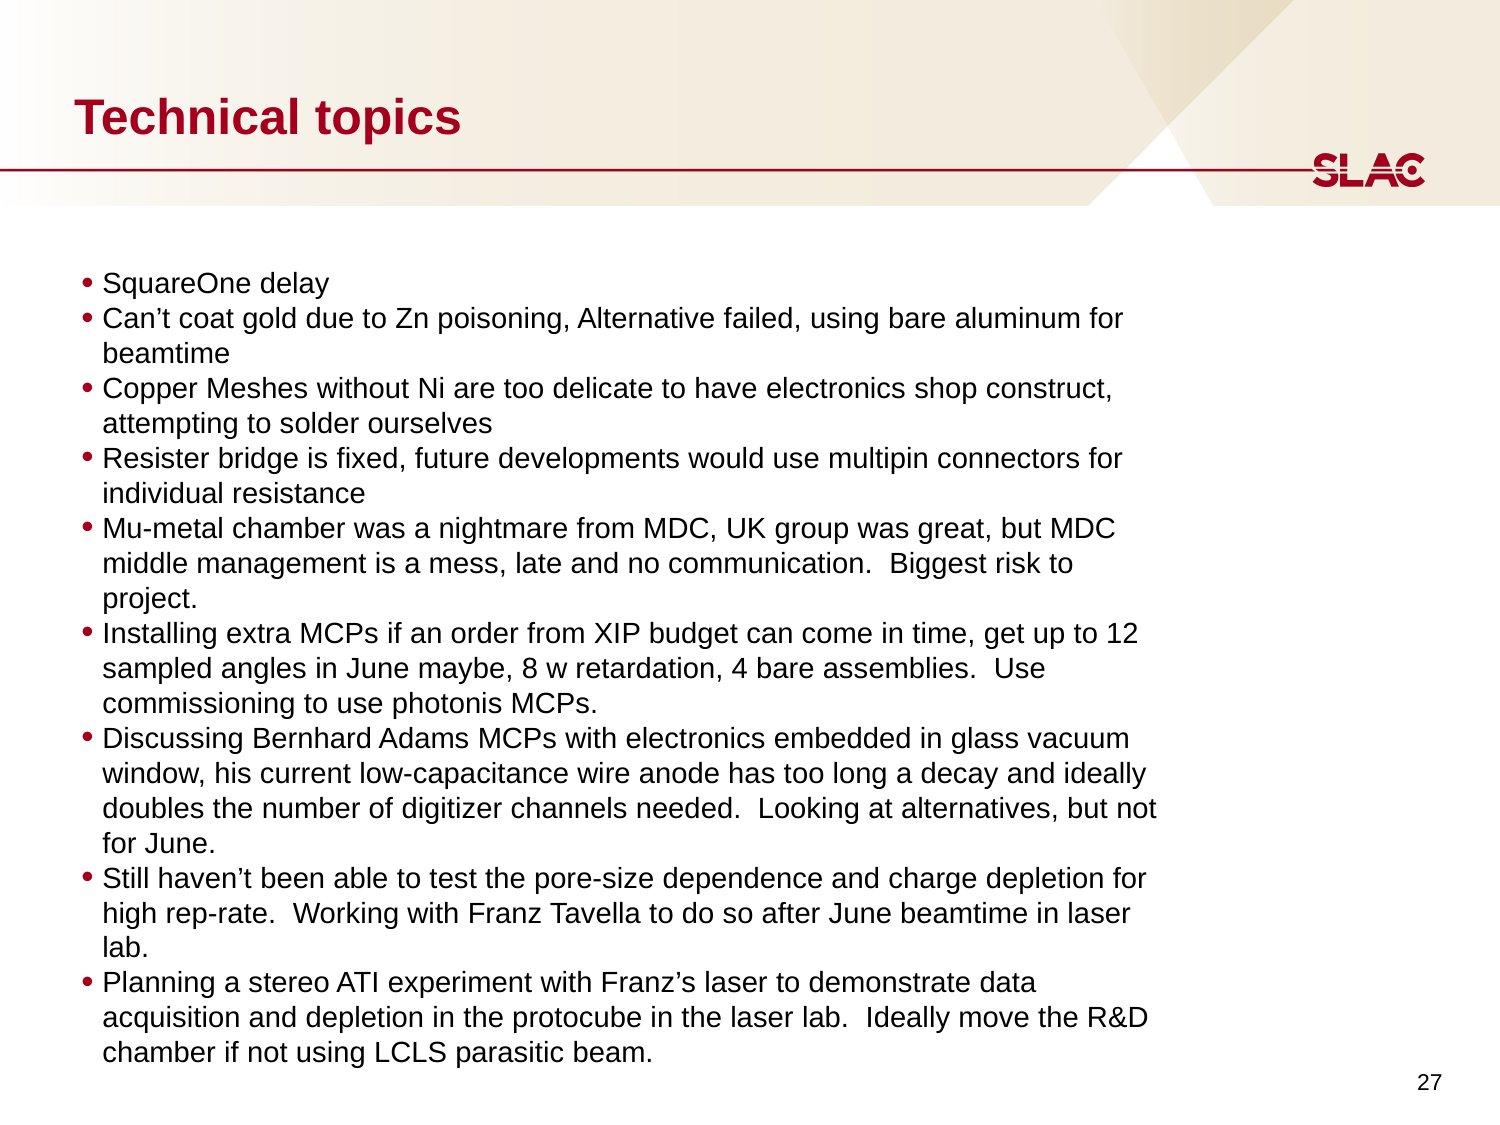

# Technical topics
SquareOne delay
Can’t coat gold due to Zn poisoning, Alternative failed, using bare aluminum for beamtime
Copper Meshes without Ni are too delicate to have electronics shop construct, attempting to solder ourselves
Resister bridge is fixed, future developments would use multipin connectors for individual resistance
Mu-metal chamber was a nightmare from MDC, UK group was great, but MDC middle management is a mess, late and no communication. Biggest risk to project.
Installing extra MCPs if an order from XIP budget can come in time, get up to 12 sampled angles in June maybe, 8 w retardation, 4 bare assemblies. Use commissioning to use photonis MCPs.
Discussing Bernhard Adams MCPs with electronics embedded in glass vacuum window, his current low-capacitance wire anode has too long a decay and ideally doubles the number of digitizer channels needed. Looking at alternatives, but not for June.
Still haven’t been able to test the pore-size dependence and charge depletion for high rep-rate. Working with Franz Tavella to do so after June beamtime in laser lab.
Planning a stereo ATI experiment with Franz’s laser to demonstrate data acquisition and depletion in the protocube in the laser lab. Ideally move the R&D chamber if not using LCLS parasitic beam.